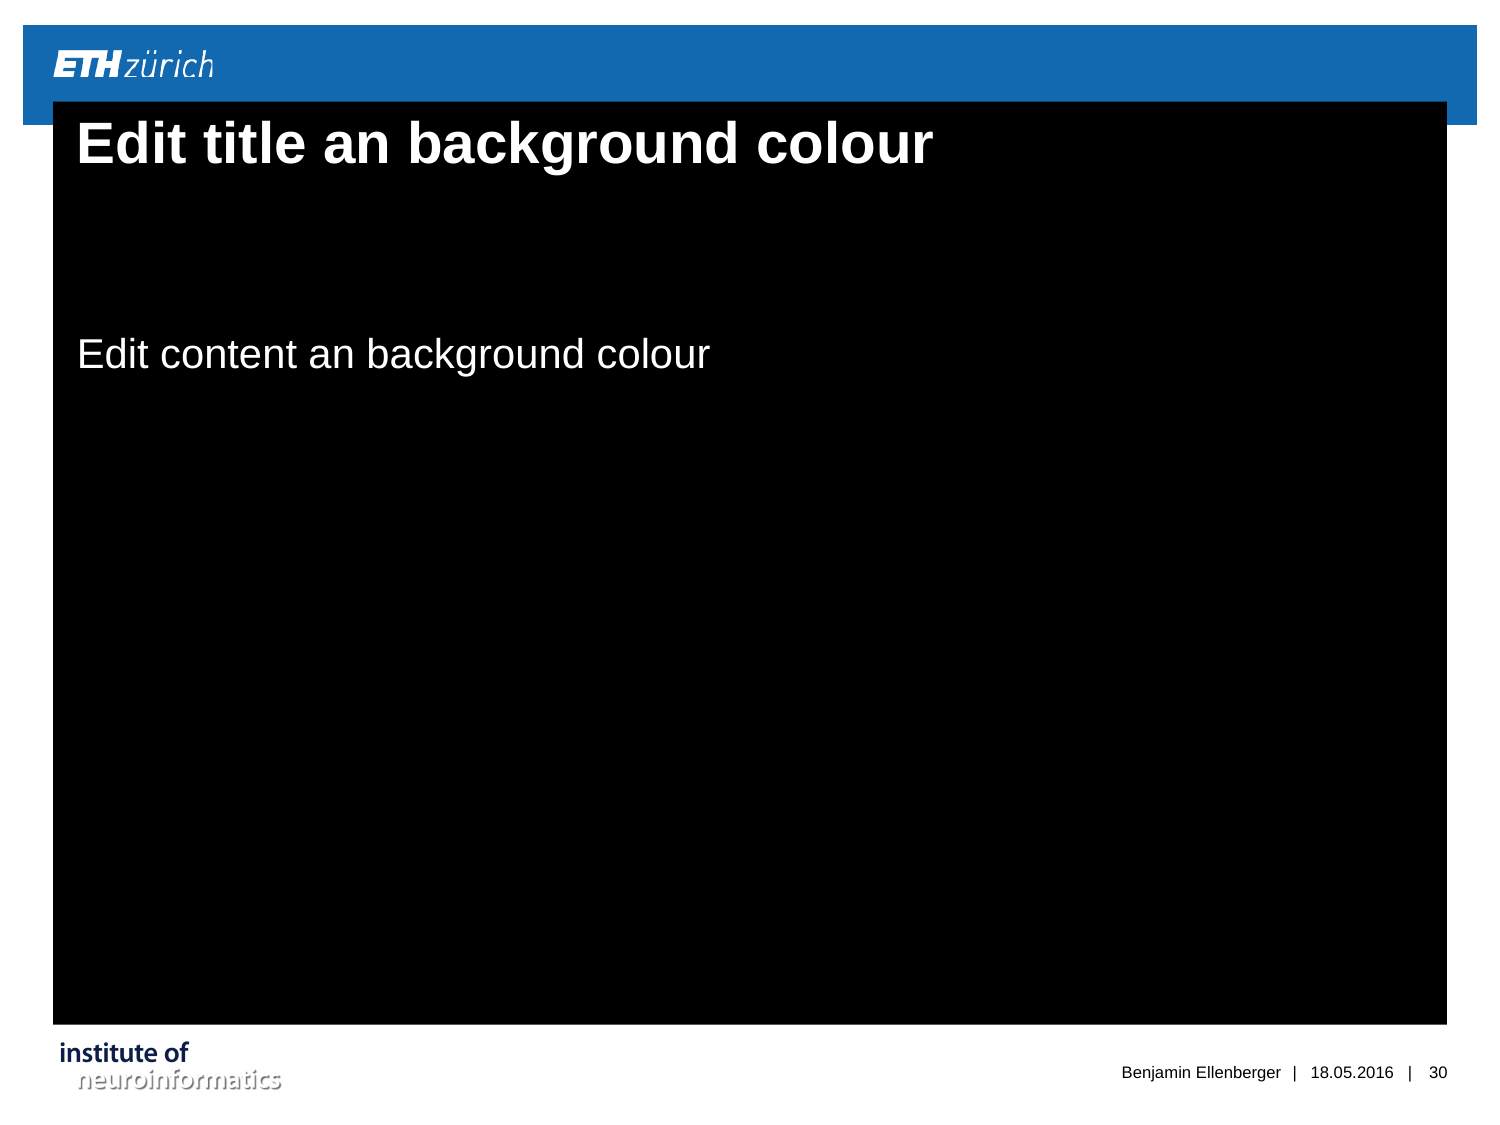

# Edit title an background colour
Edit content an background colour
First name Surname (edit via “View” > “Header & Footer”)
12.12.2014
30